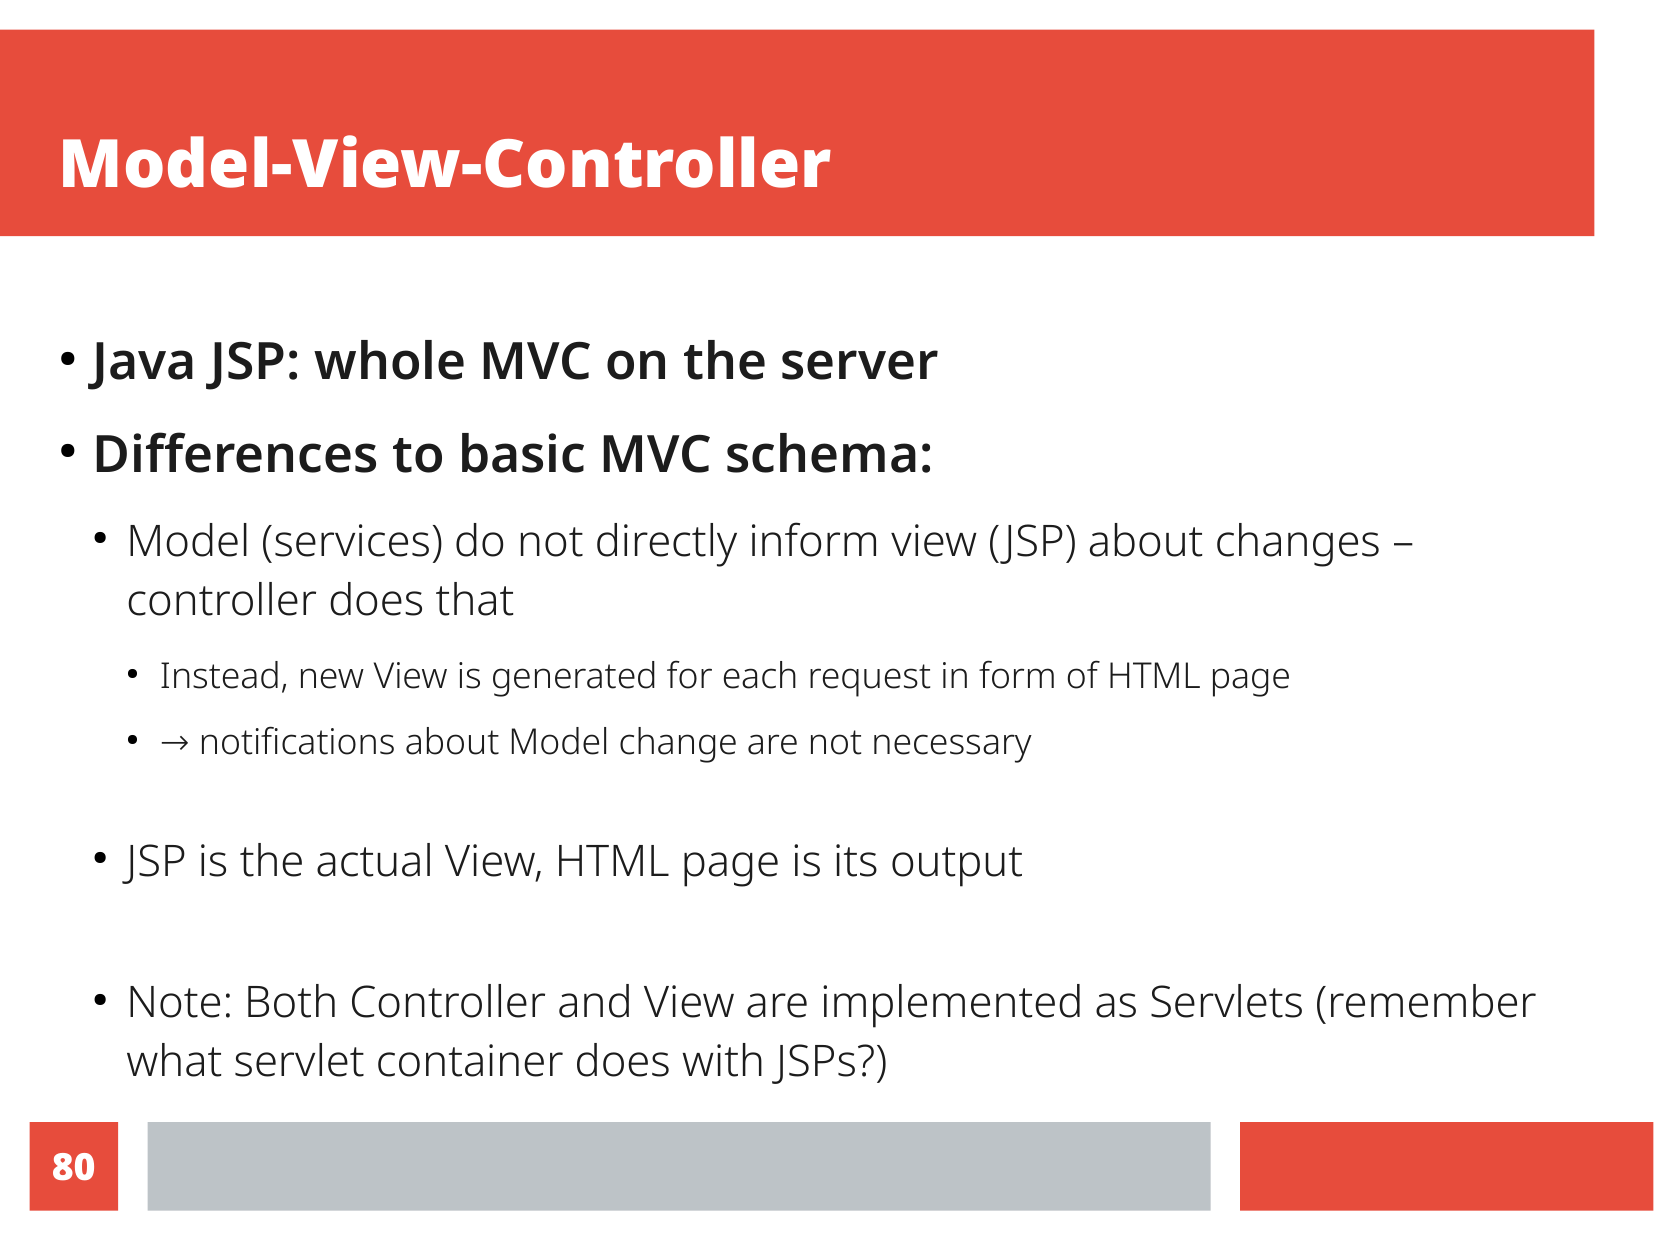

# Model-View-Controller
Java JSP: whole MVC on the server
Differences to basic MVC schema:
Model (services) do not directly inform view (JSP) about changes – controller does that
Instead, new View is generated for each request in form of HTML page
→ notifications about Model change are not necessary
JSP is the actual View, HTML page is its output
Note: Both Controller and View are implemented as Servlets (remember what servlet container does with JSPs?)
80